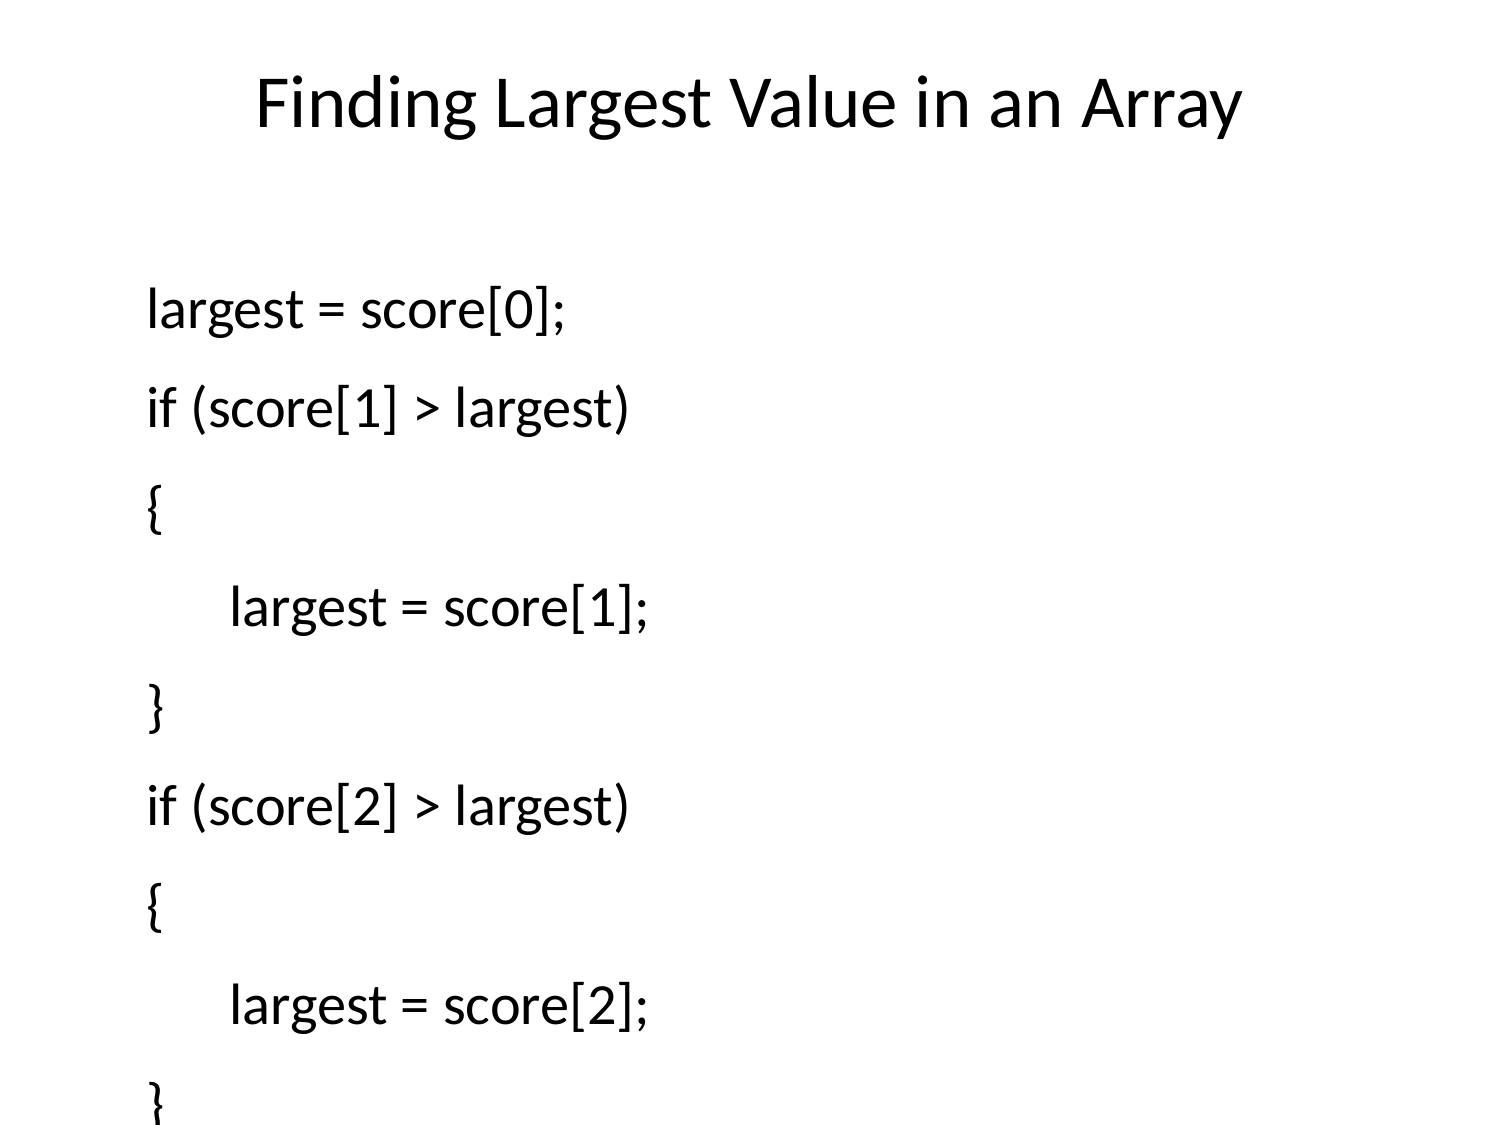

# Finding Largest Value in an Array
	largest = score[0];
	if (score[1] > largest)
	{
		 largest = score[1];
	}
	if (score[2] > largest)
	{
		 largest = score[2];
	}